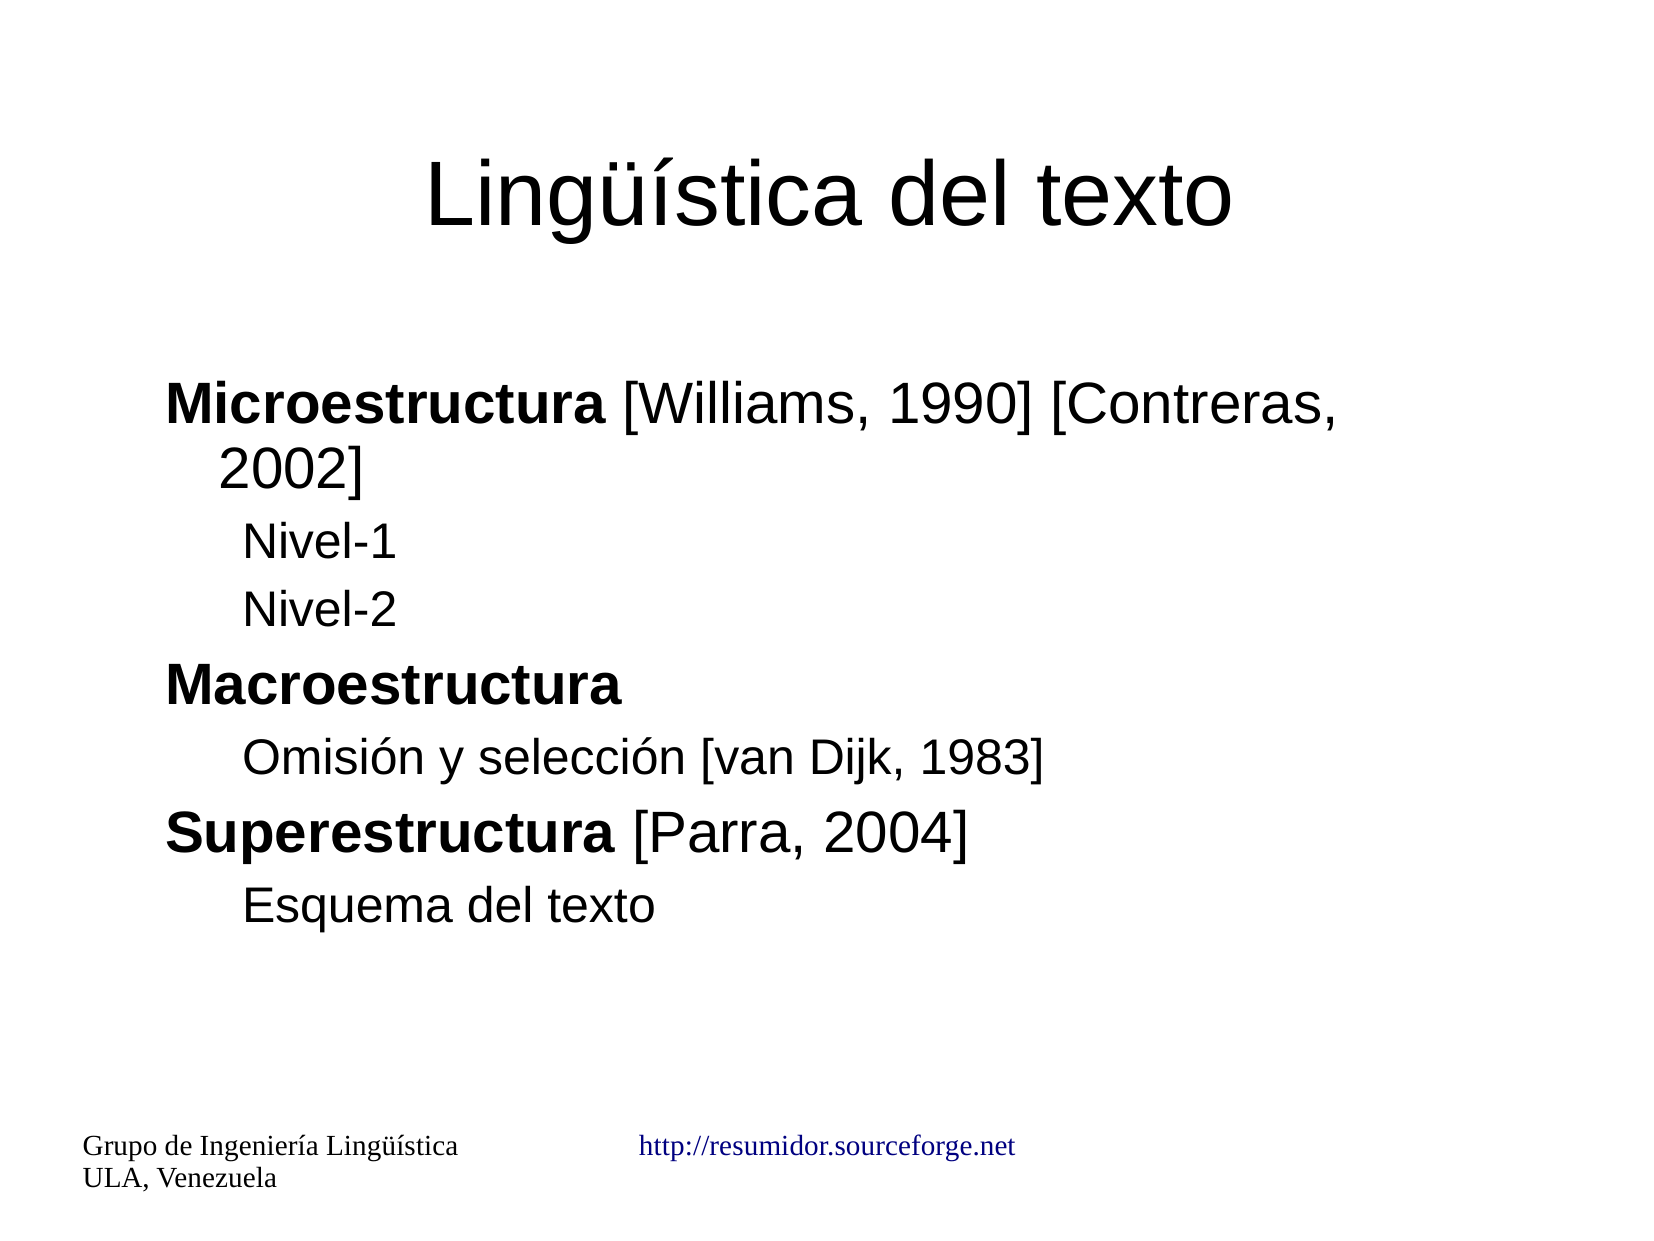

# Lingüística del texto
Microestructura [Williams, 1990] [Contreras, 2002]
Nivel-1
Nivel-2
Macroestructura
Omisión y selección [van Dijk, 1983]
Superestructura [Parra, 2004]
Esquema del texto